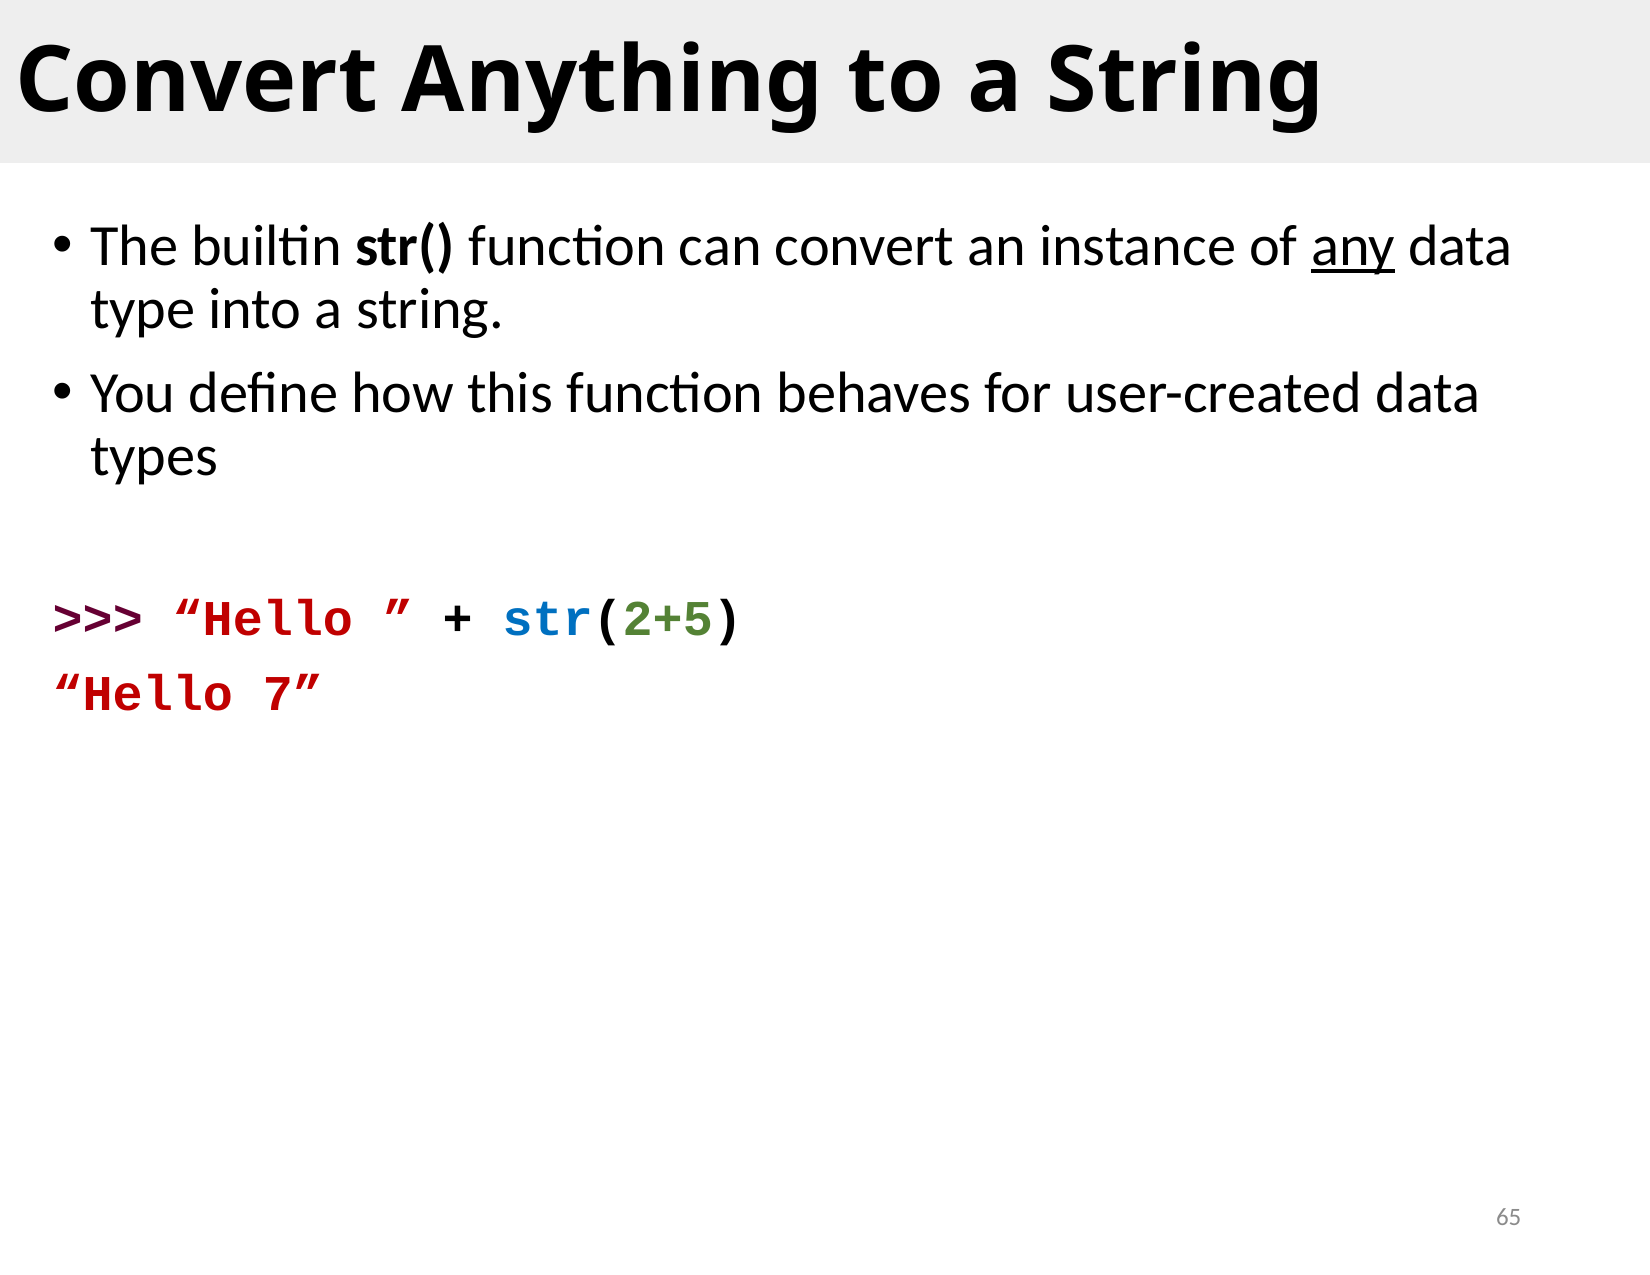

# Convert Anything to a String
The builtin str() function can convert an instance of any data type into a string.
You define how this function behaves for user-created data types
>>> “Hello ” + str(2+5)
“Hello 7”
65